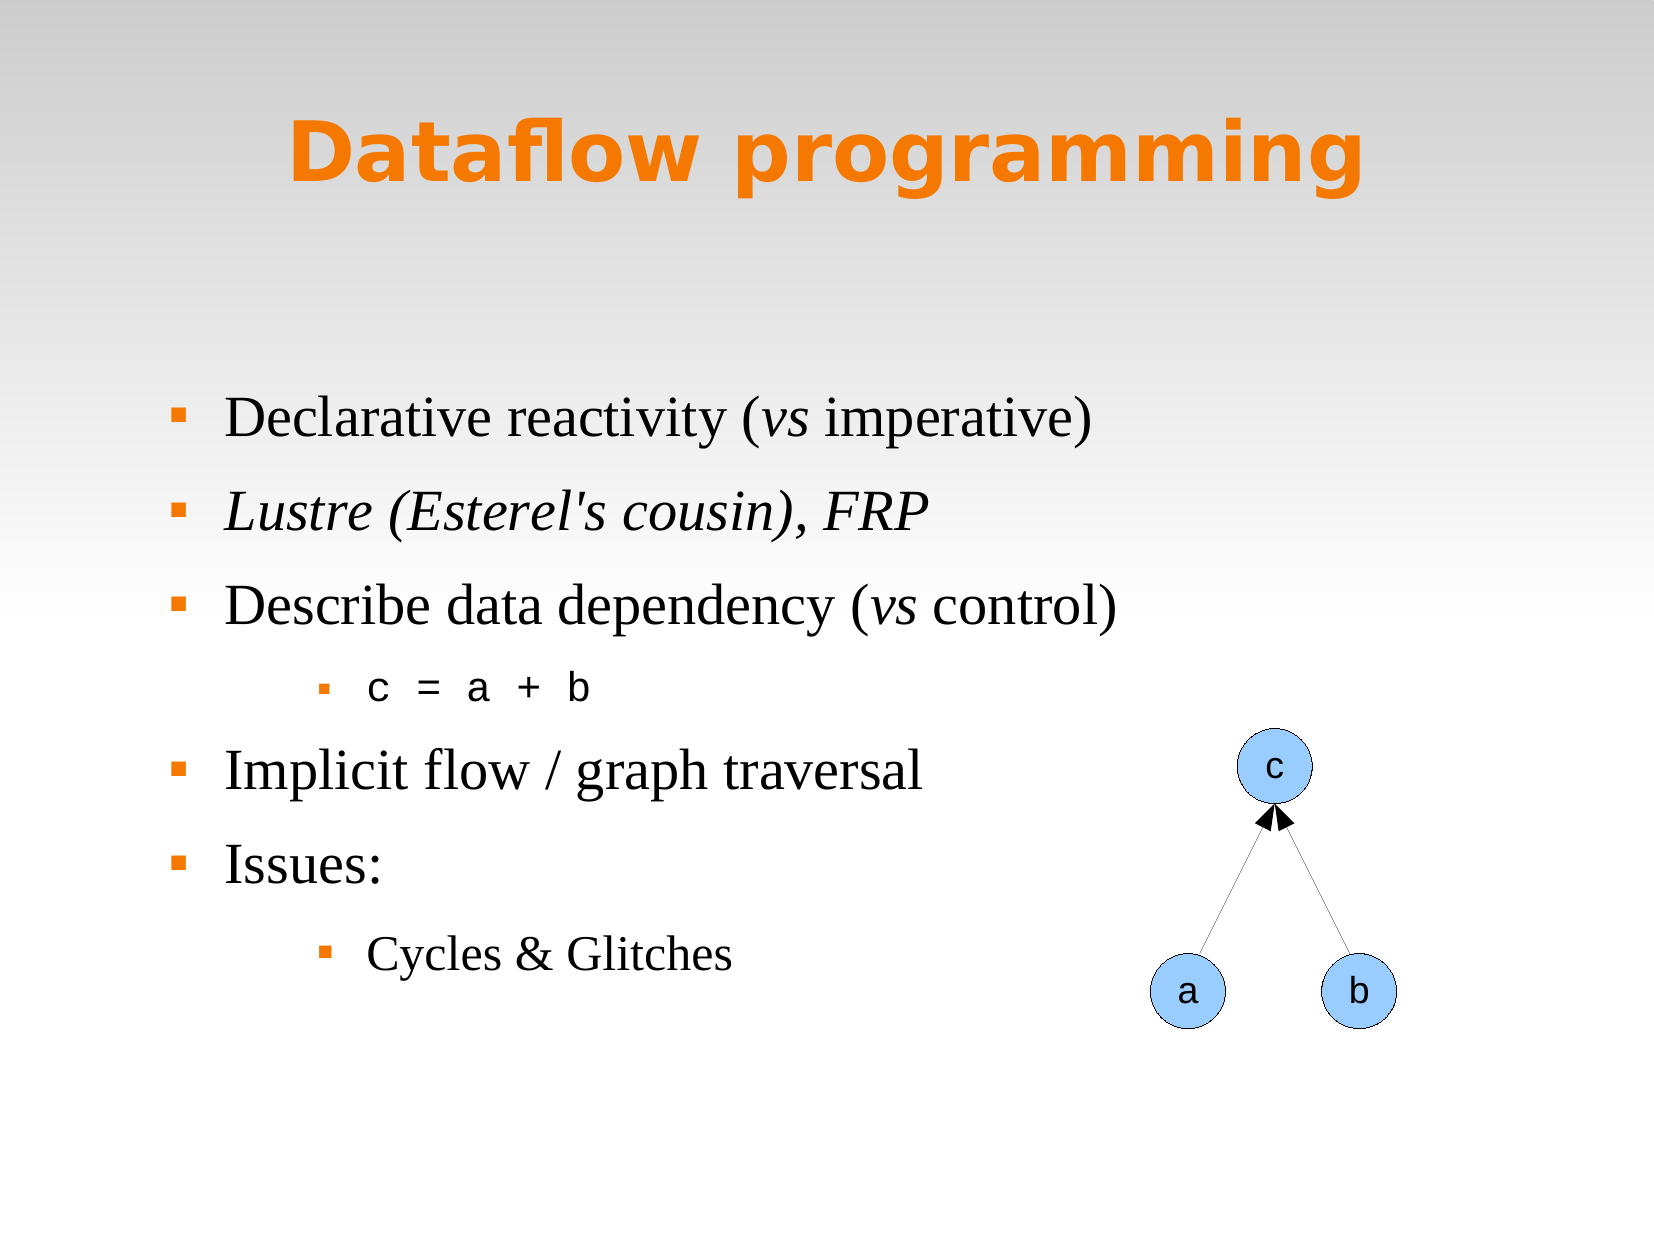

# Dataflow programming
Declarative reactivity (vs imperative)
Lustre (Esterel's cousin), FRP
Describe data dependency (vs control)
c = a + b
Implicit flow / graph traversal
Issues:
Cycles & Glitches
c
a
b